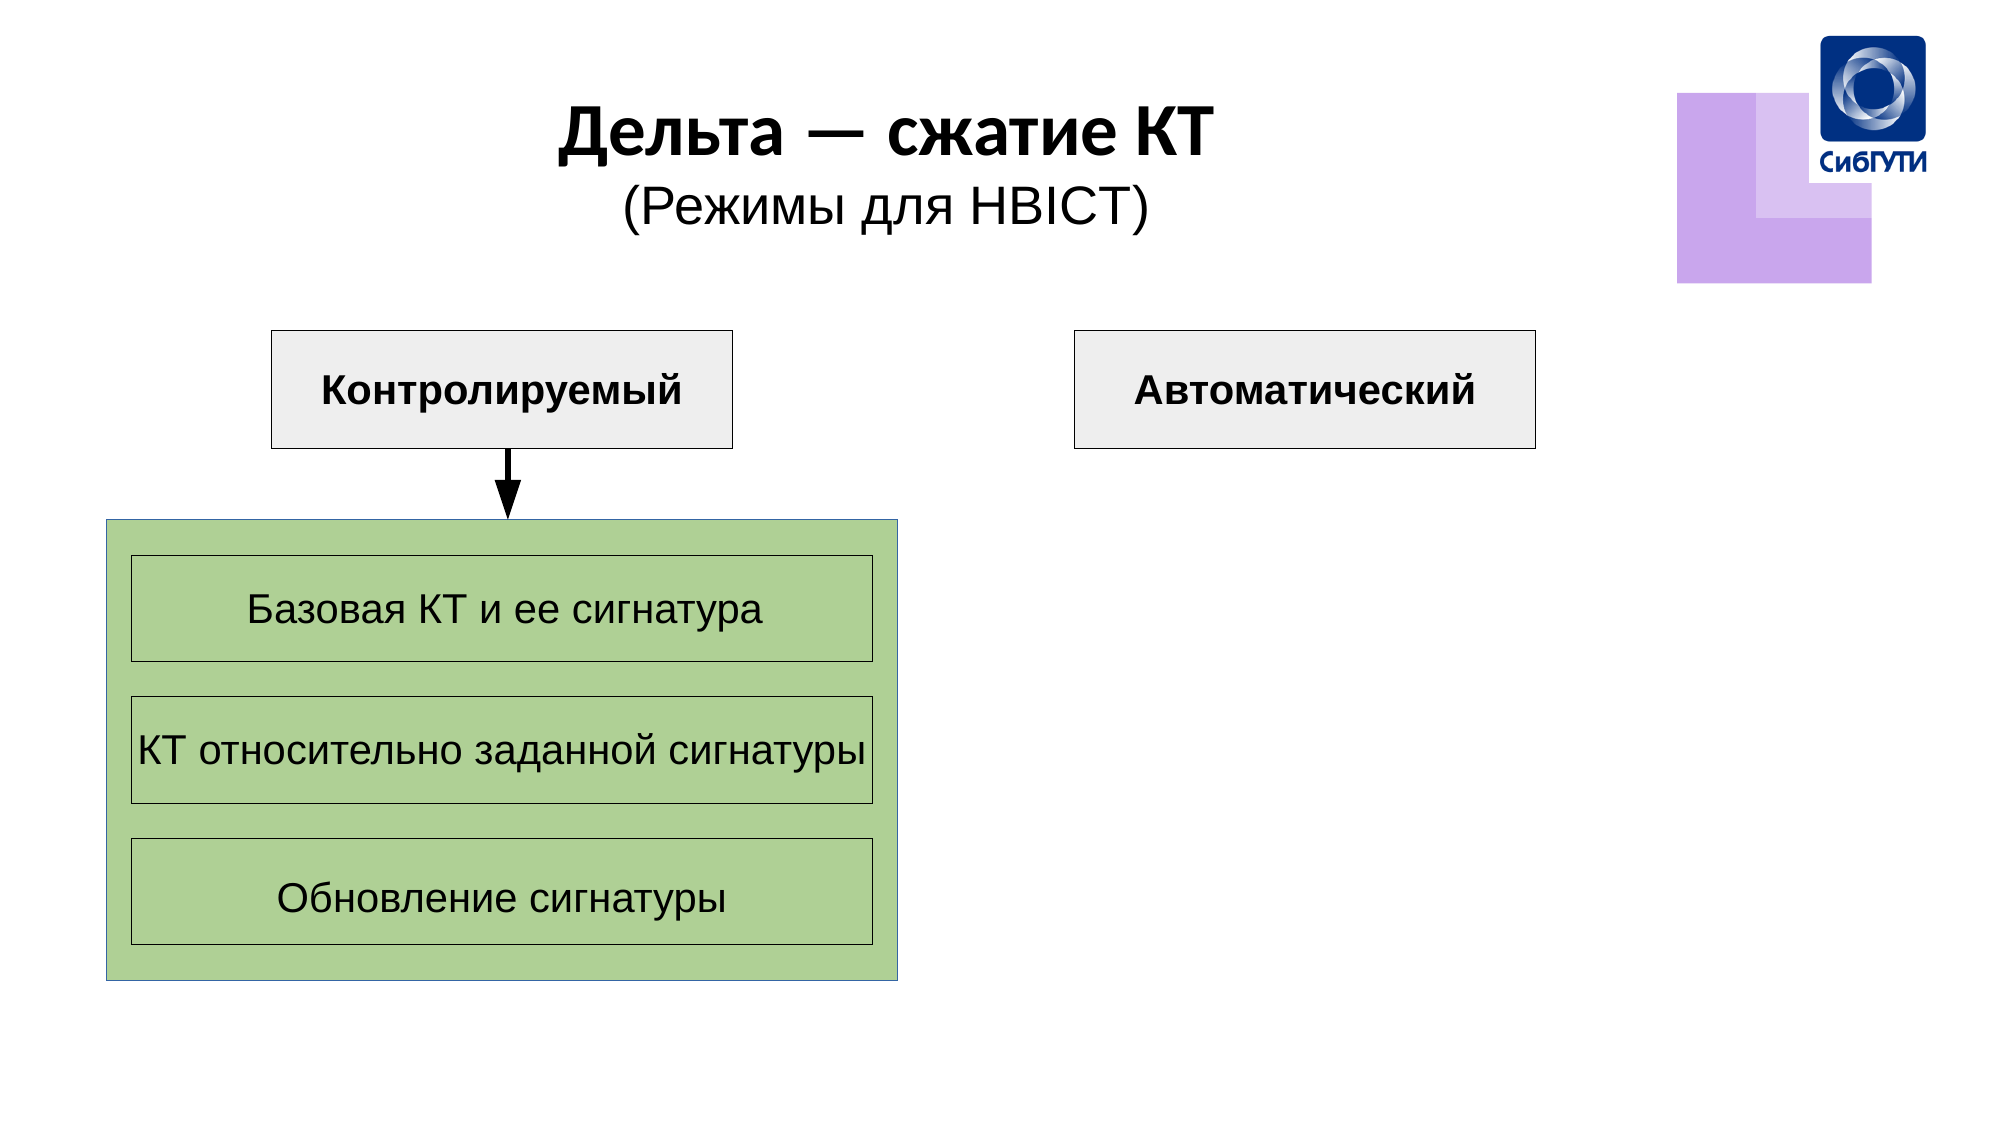

# Дельта — сжатие КТ
(Режимы для HBICT)
Контролируемый
Автоматический
КТ относительно заданной сигнатуры
Базовая КТ и ее сигнатура
Обновление сигнатуры